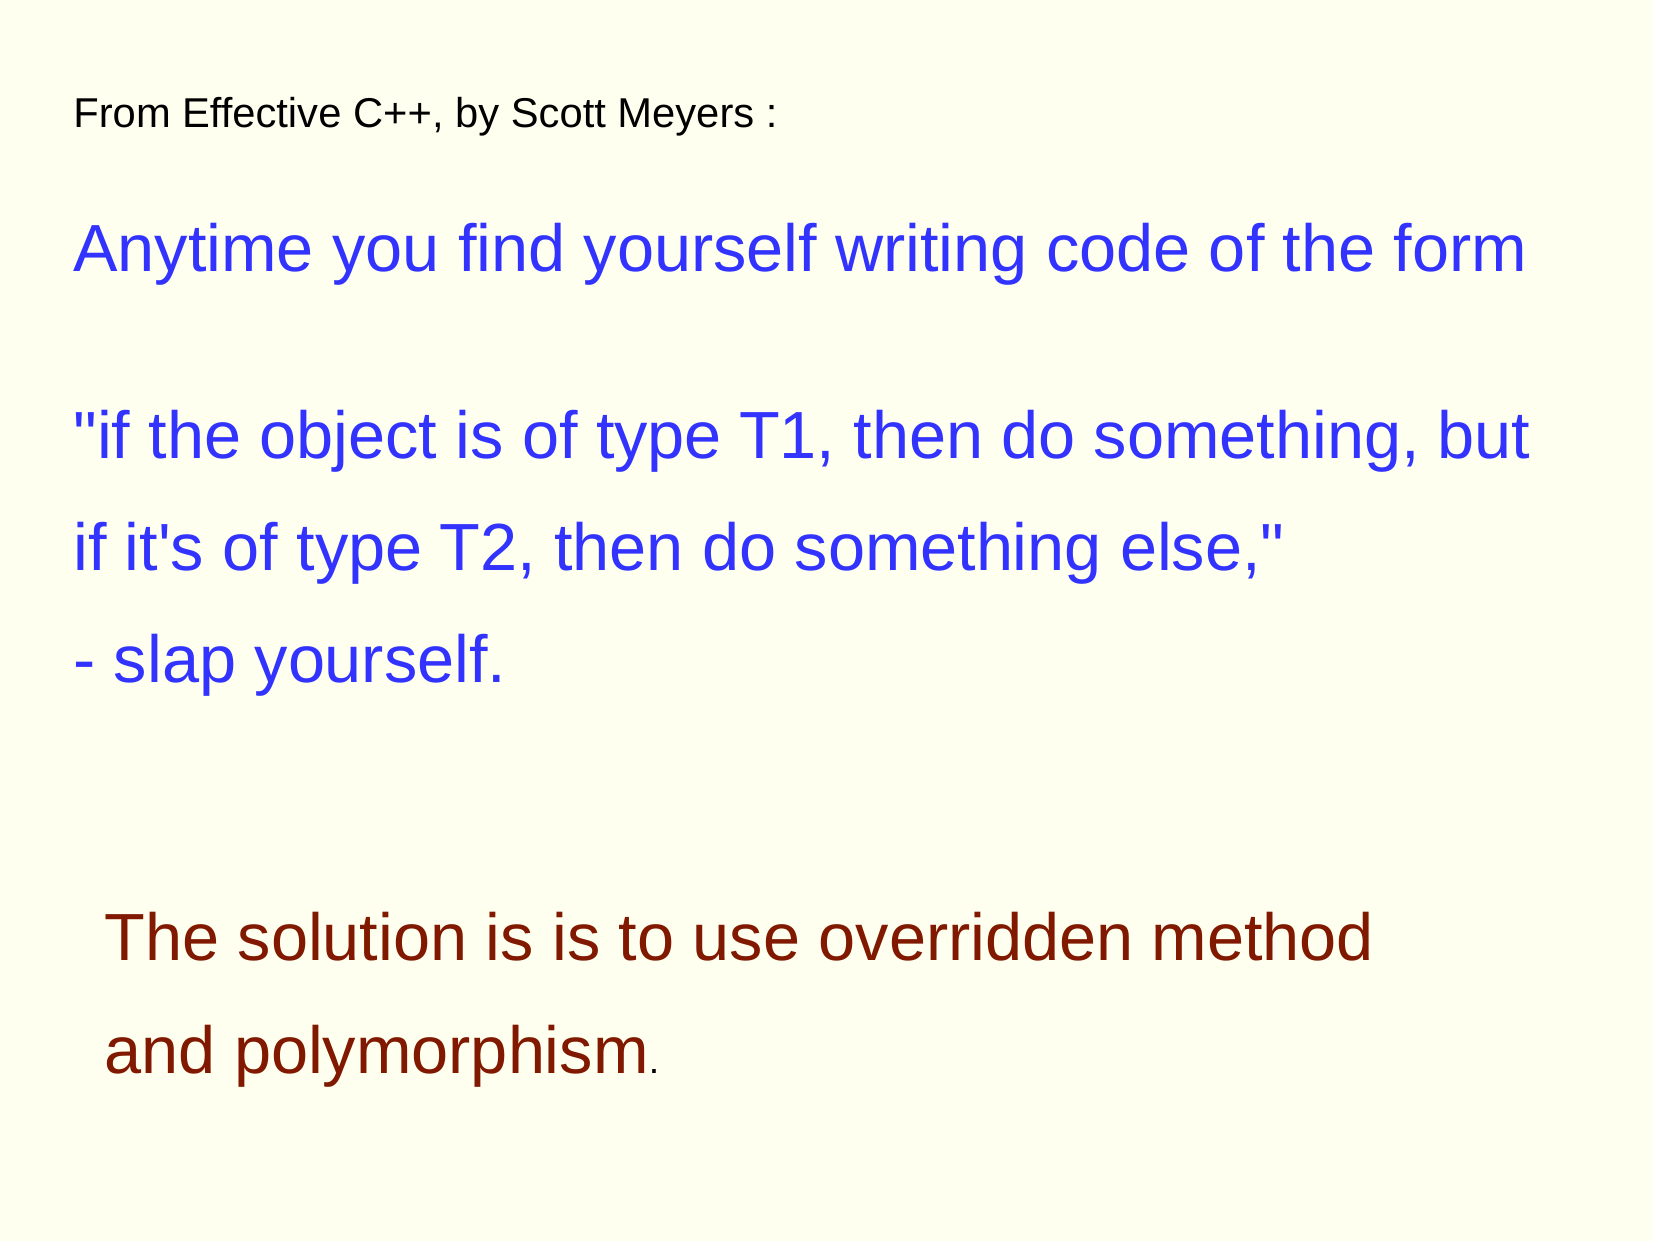

From Effective C++, by Scott Meyers :
Anytime you find yourself writing code of the form
"if the object is of type T1, then do something, but if it's of type T2, then do something else,"
- slap yourself.
The solution is is to use overridden method and polymorphism.